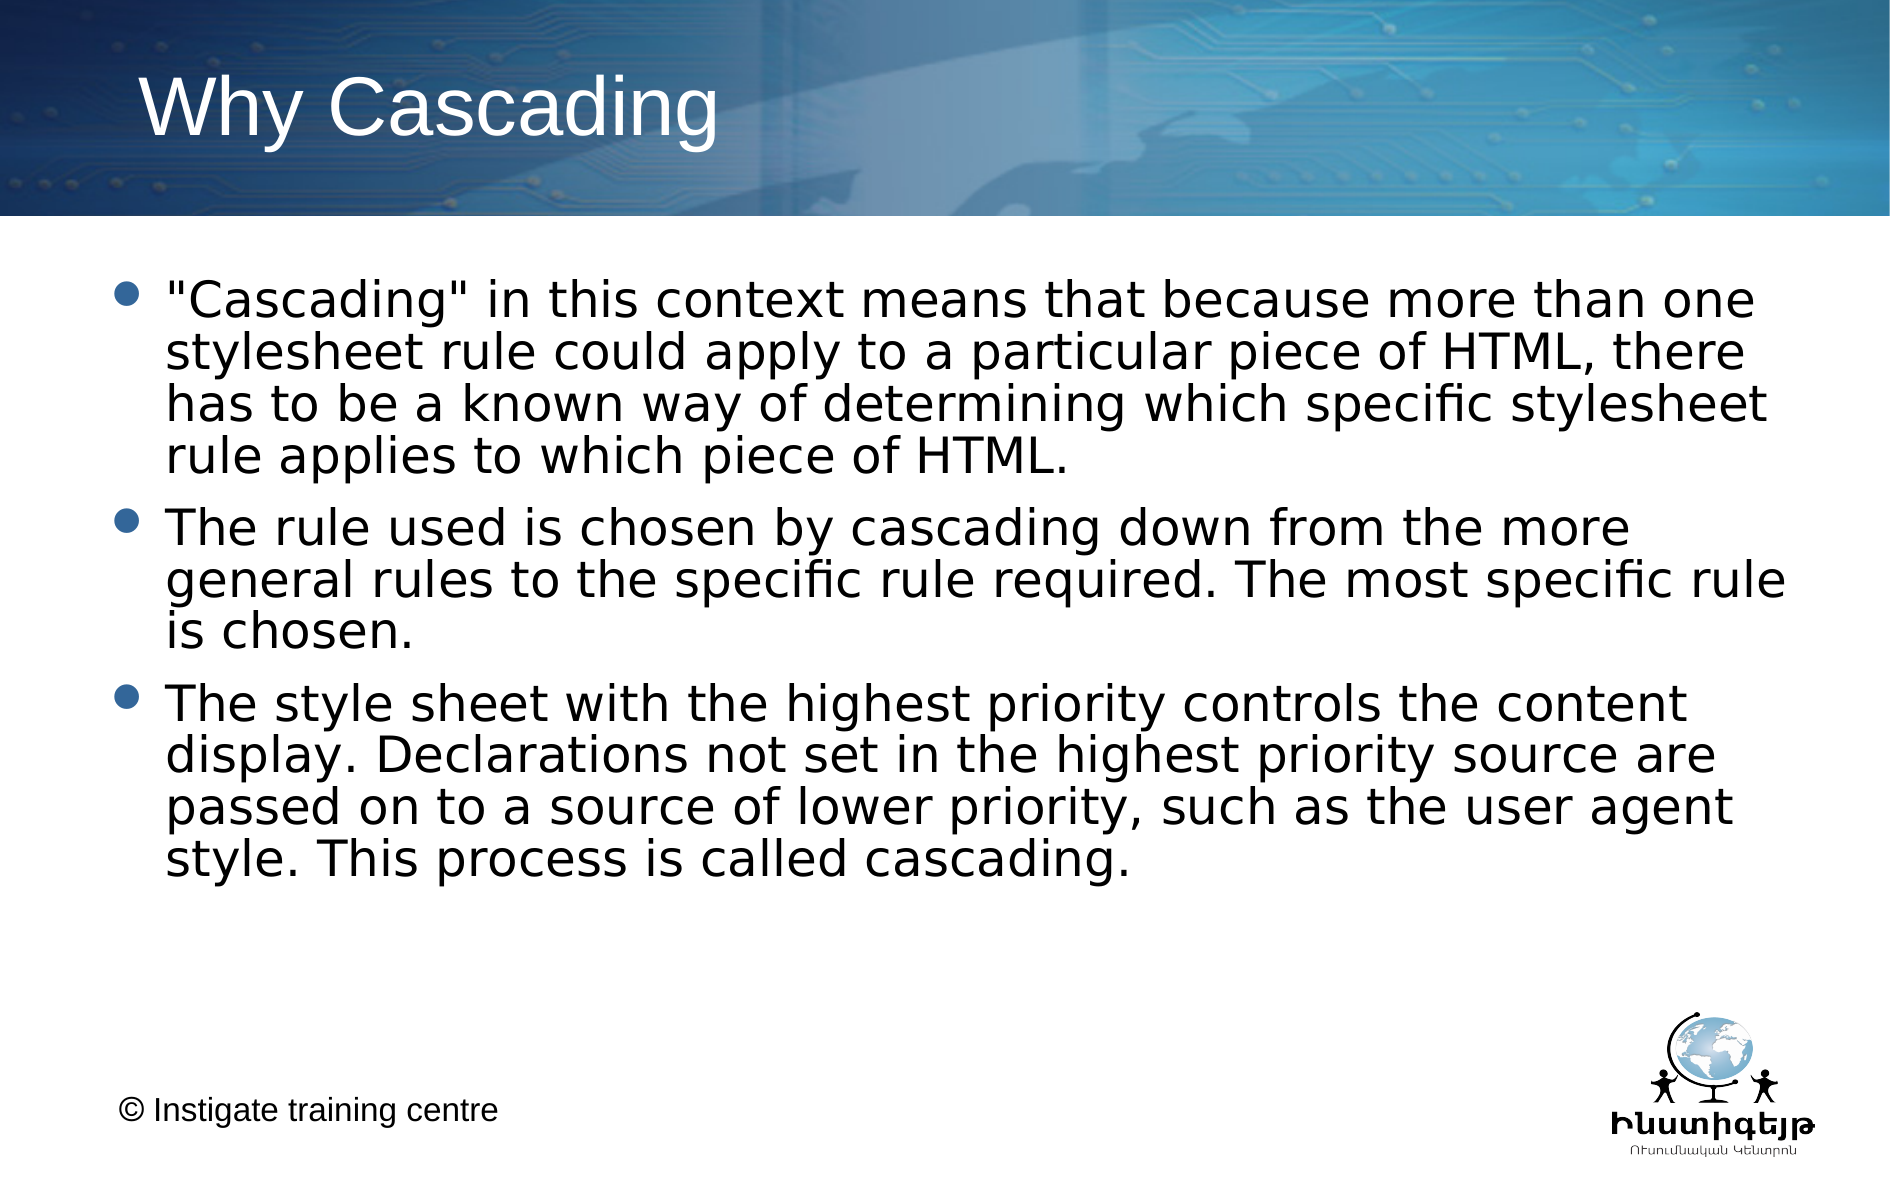

Why Cascading
# "Cascading" in this context means that because more than one stylesheet rule could apply to a particular piece of HTML, there has to be a known way of determining which specific stylesheet rule applies to which piece of HTML.
The rule used is chosen by cascading down from the more general rules to the specific rule required. The most specific rule is chosen.
The style sheet with the highest priority controls the content display. Declarations not set in the highest priority source are passed on to a source of lower priority, such as the user agent style. This process is called cascading.